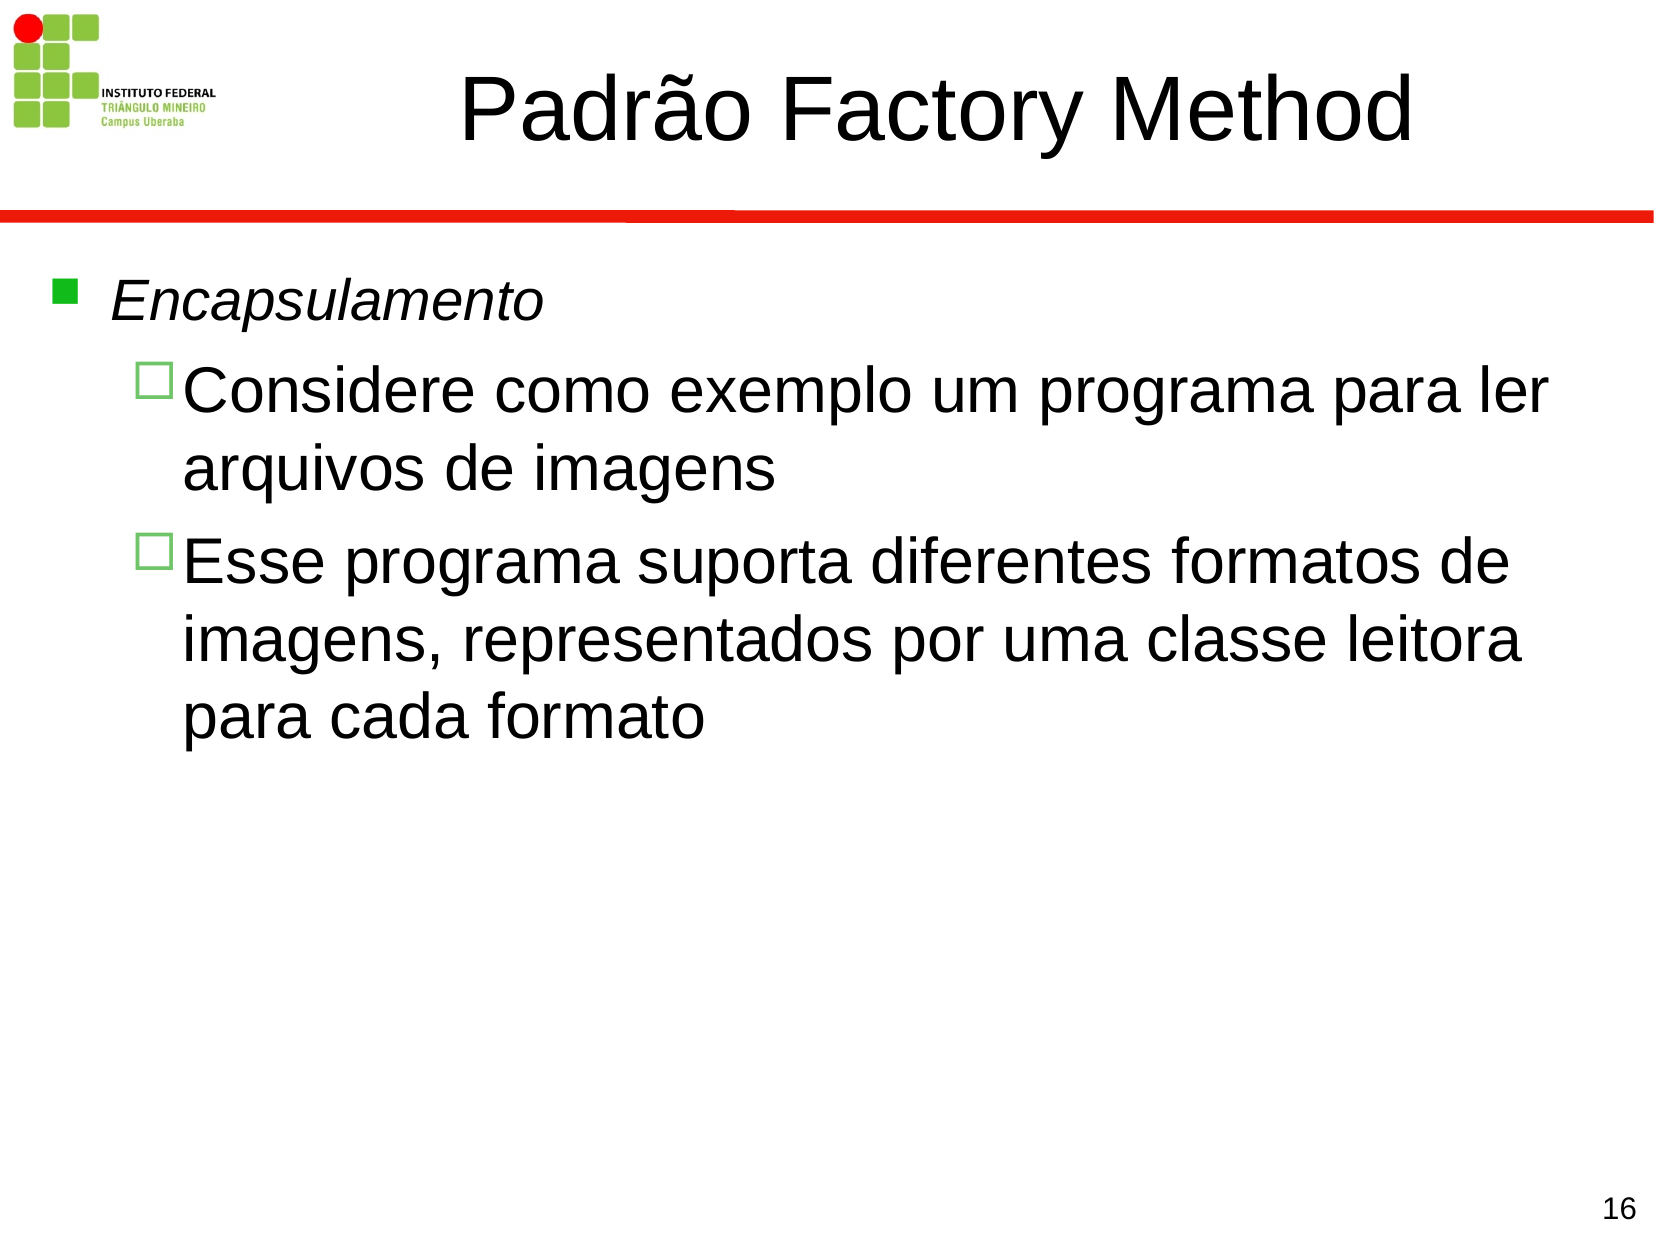

Padrão Factory Method
Encapsulamento
Considere como exemplo um programa para ler arquivos de imagens
Esse programa suporta diferentes formatos de imagens, representados por uma classe leitora para cada formato